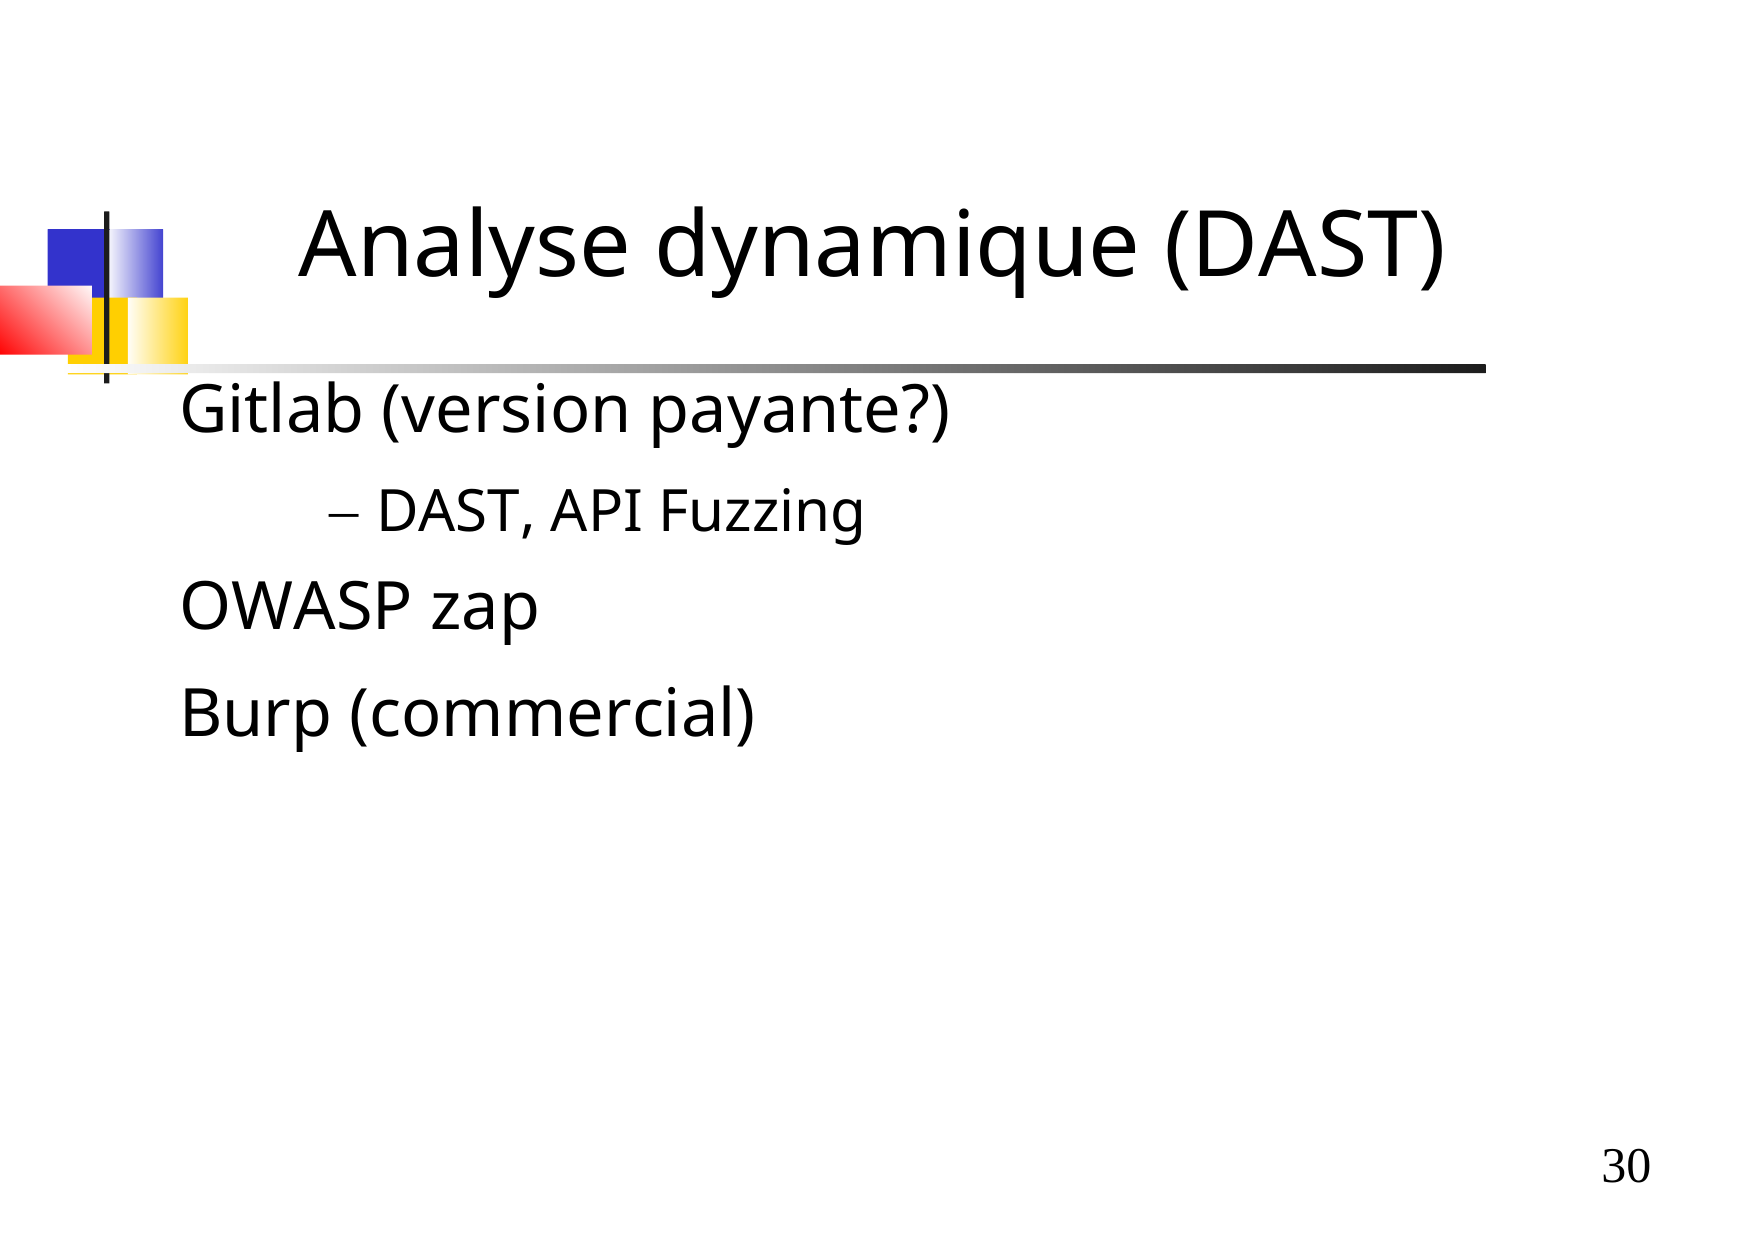

# Analyse dynamique (DAST)
Gitlab (version payante?)
DAST, API Fuzzing
OWASP zap
Burp (commercial)